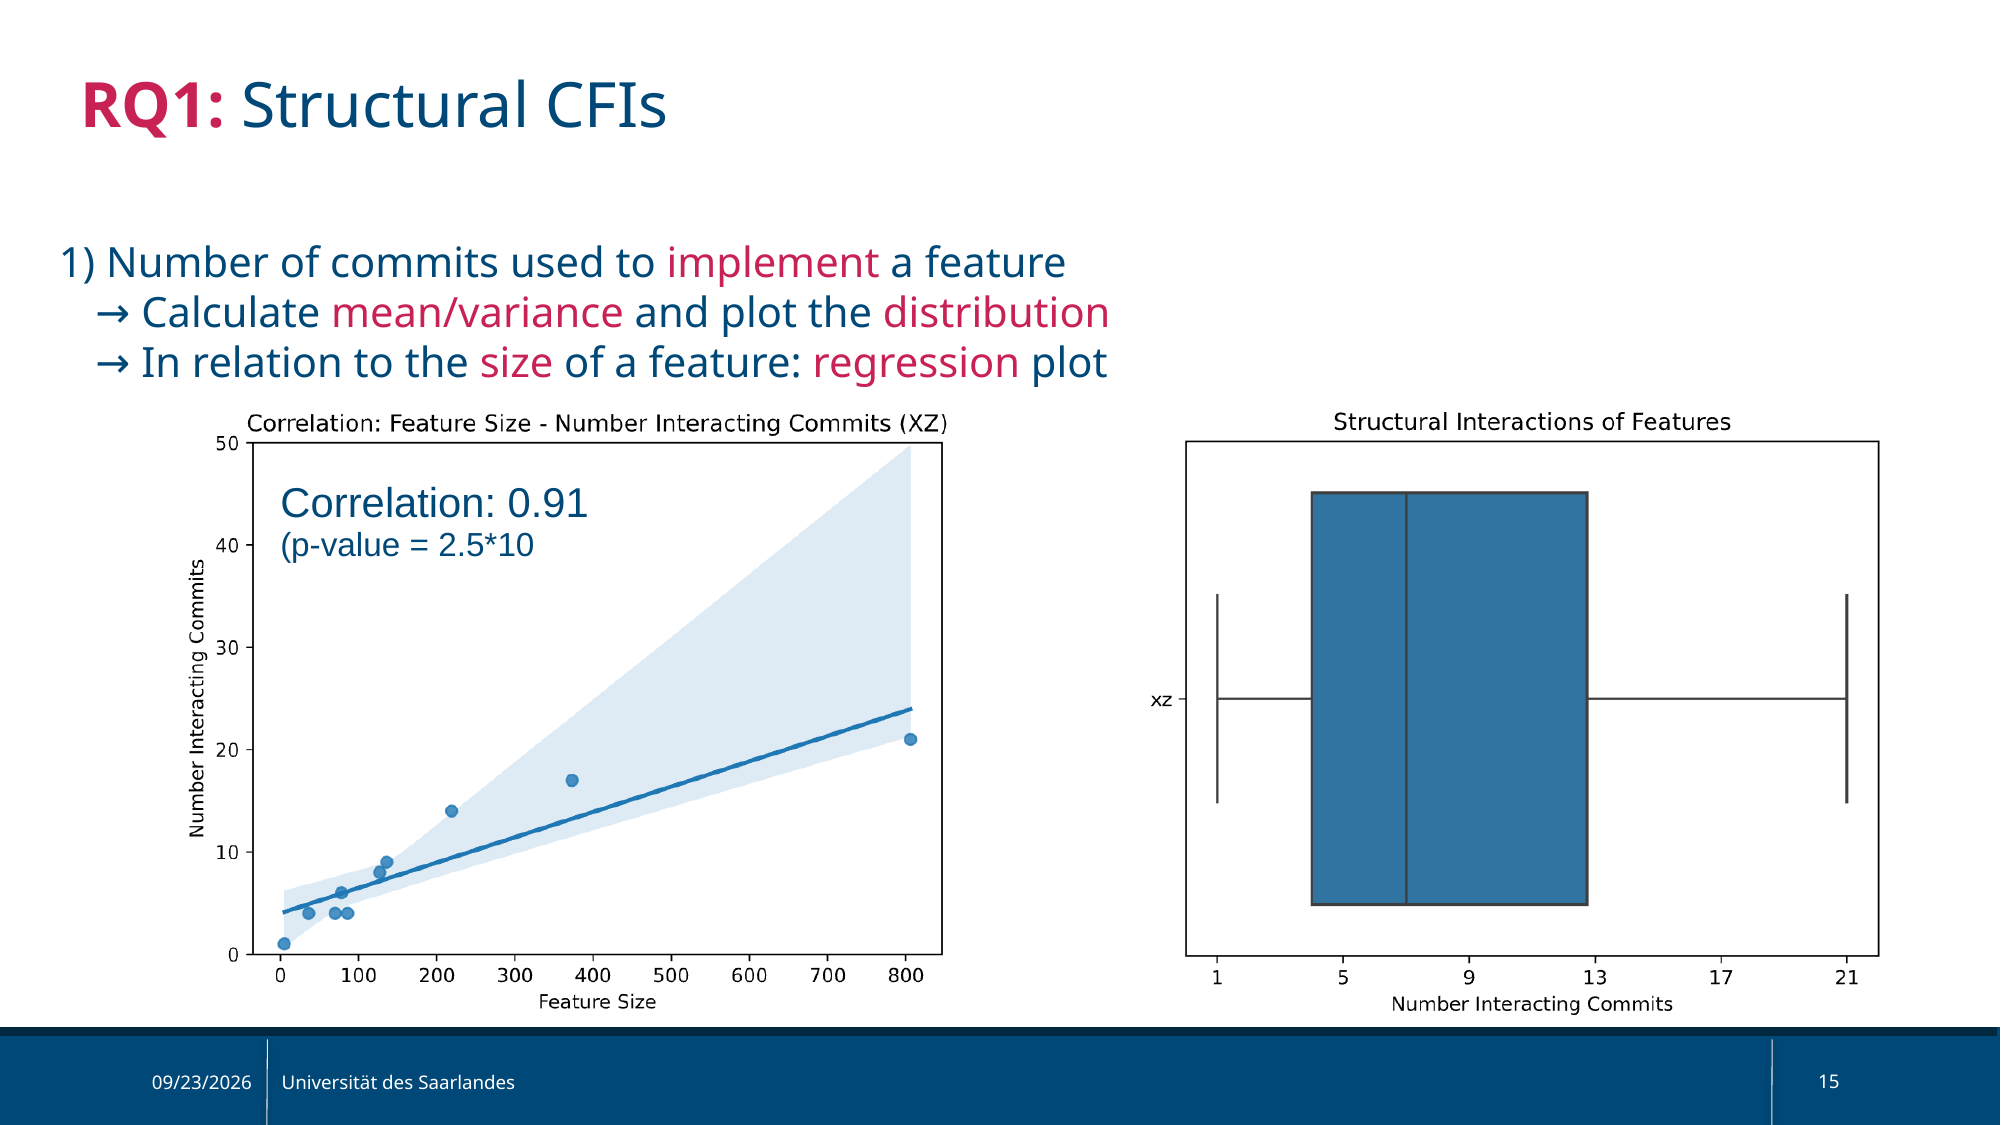

RQ1: Structural CFIs
# Number of commits used to implement a feature
→ Calculate mean/variance and plot the distribution
→ In relation to the size of a feature: regression plot
Correlation: 0.91
(p-value = 2.5*10
Universität des Saarlandes